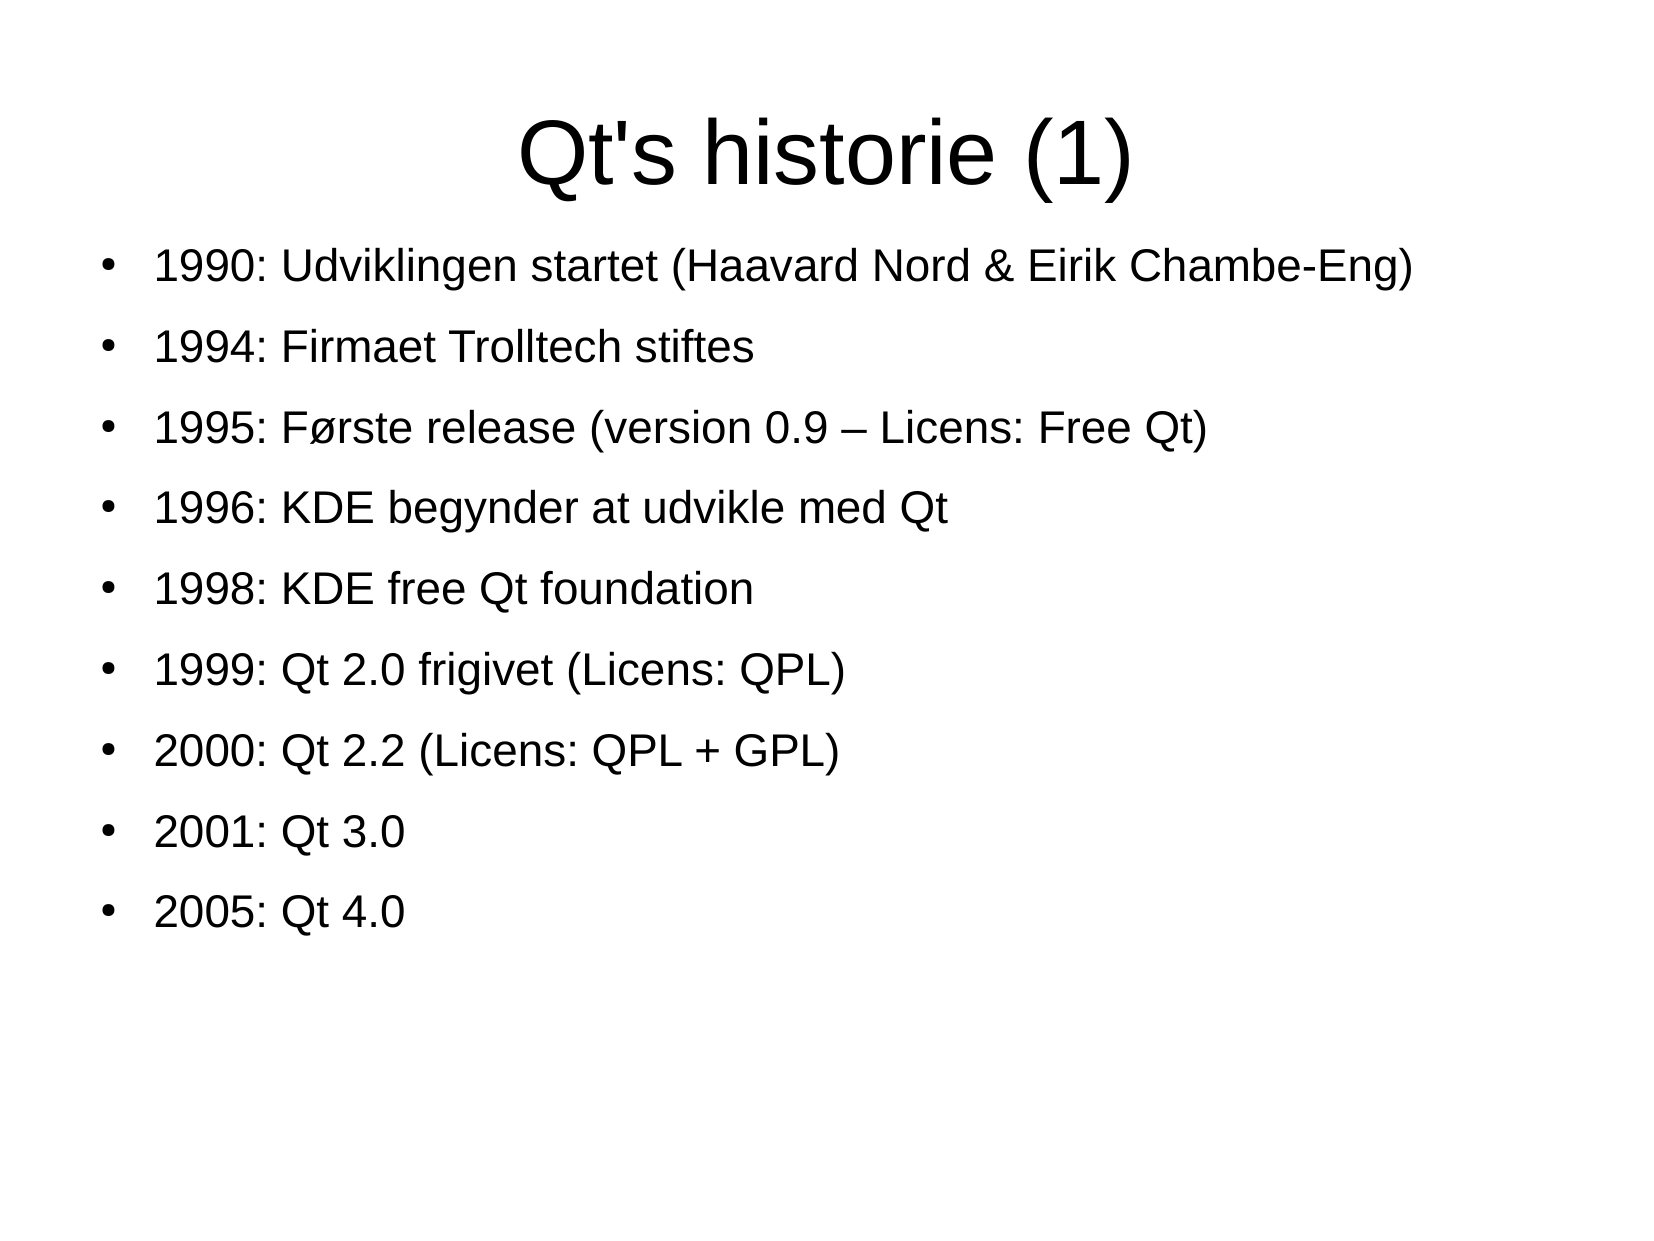

# Qt's historie (1)
1990: Udviklingen startet (Haavard Nord & Eirik Chambe-Eng)
1994: Firmaet Trolltech stiftes
1995: Første release (version 0.9 – Licens: Free Qt)
1996: KDE begynder at udvikle med Qt
1998: KDE free Qt foundation
1999: Qt 2.0 frigivet (Licens: QPL)
2000: Qt 2.2 (Licens: QPL + GPL)
2001: Qt 3.0
2005: Qt 4.0